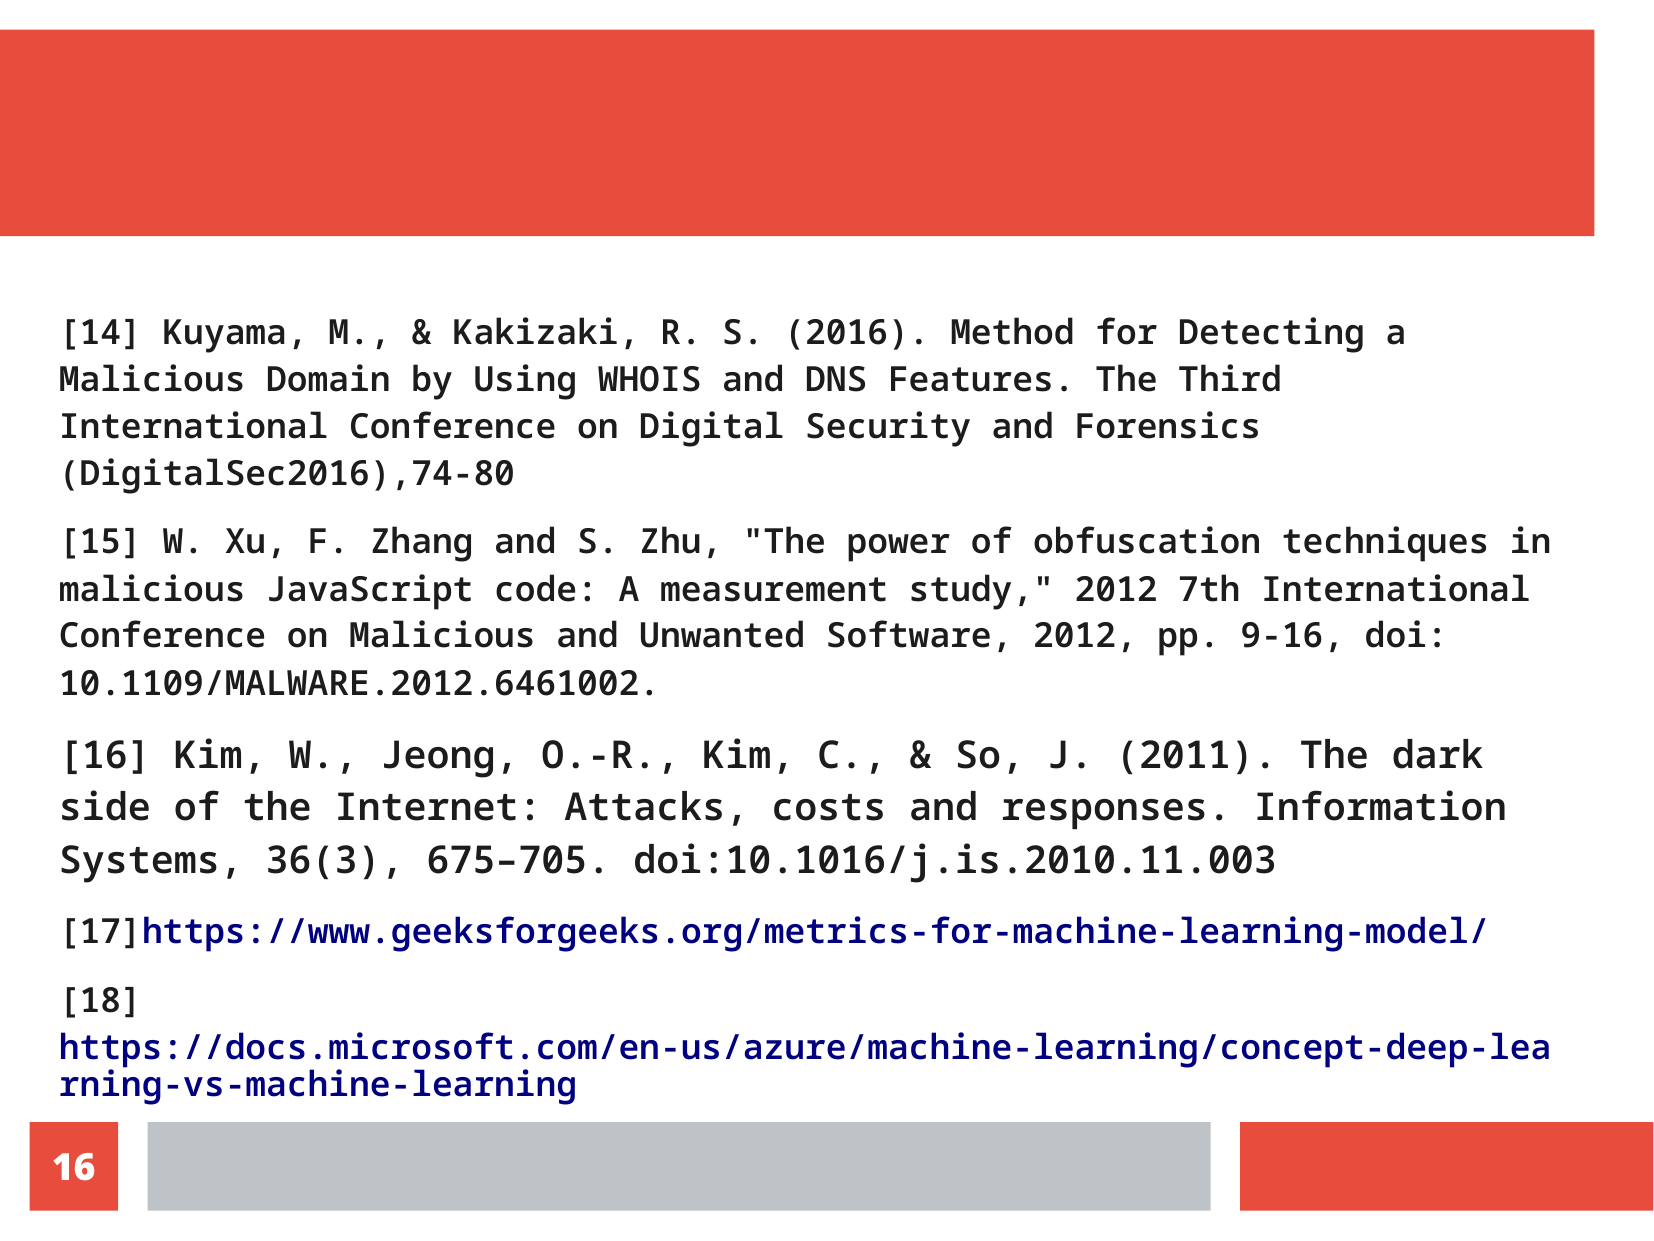

#
[14] Kuyama, M., & Kakizaki, R. S. (2016). Method for Detecting a Malicious Domain by Using WHOIS and DNS Features. The Third International Conference on Digital Security and Forensics (DigitalSec2016),74-80
[15] W. Xu, F. Zhang and S. Zhu, "The power of obfuscation techniques in malicious JavaScript code: A measurement study," 2012 7th International Conference on Malicious and Unwanted Software, 2012, pp. 9-16, doi: 10.1109/MALWARE.2012.6461002.
[16] Kim, W., Jeong, O.-R., Kim, C., & So, J. (2011). The dark side of the Internet: Attacks, costs and responses. Information Systems, 36(3), 675–705. doi:10.1016/j.is.2010.11.003
[17]https://www.geeksforgeeks.org/metrics-for-machine-learning-model/
[18] https://docs.microsoft.com/en-us/azure/machine-learning/concept-deep-learning-vs-machine-learning
16